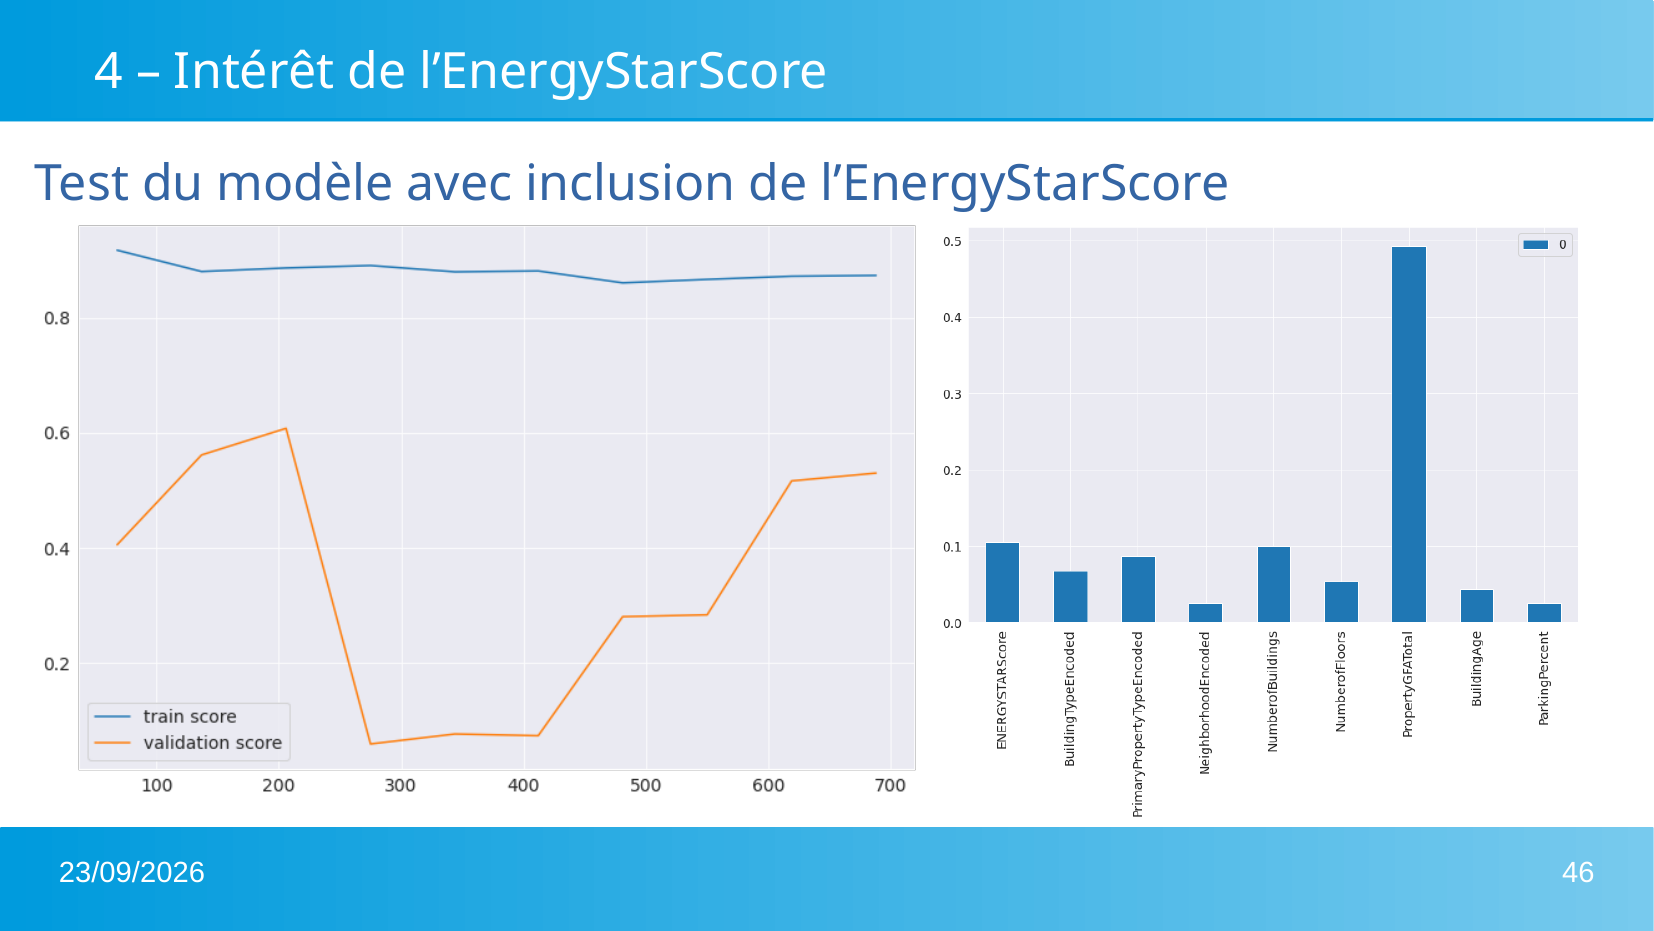

# 4 – Intérêt de l’EnergyStarScore
Test du modèle avec inclusion de l’EnergyStarScore
46